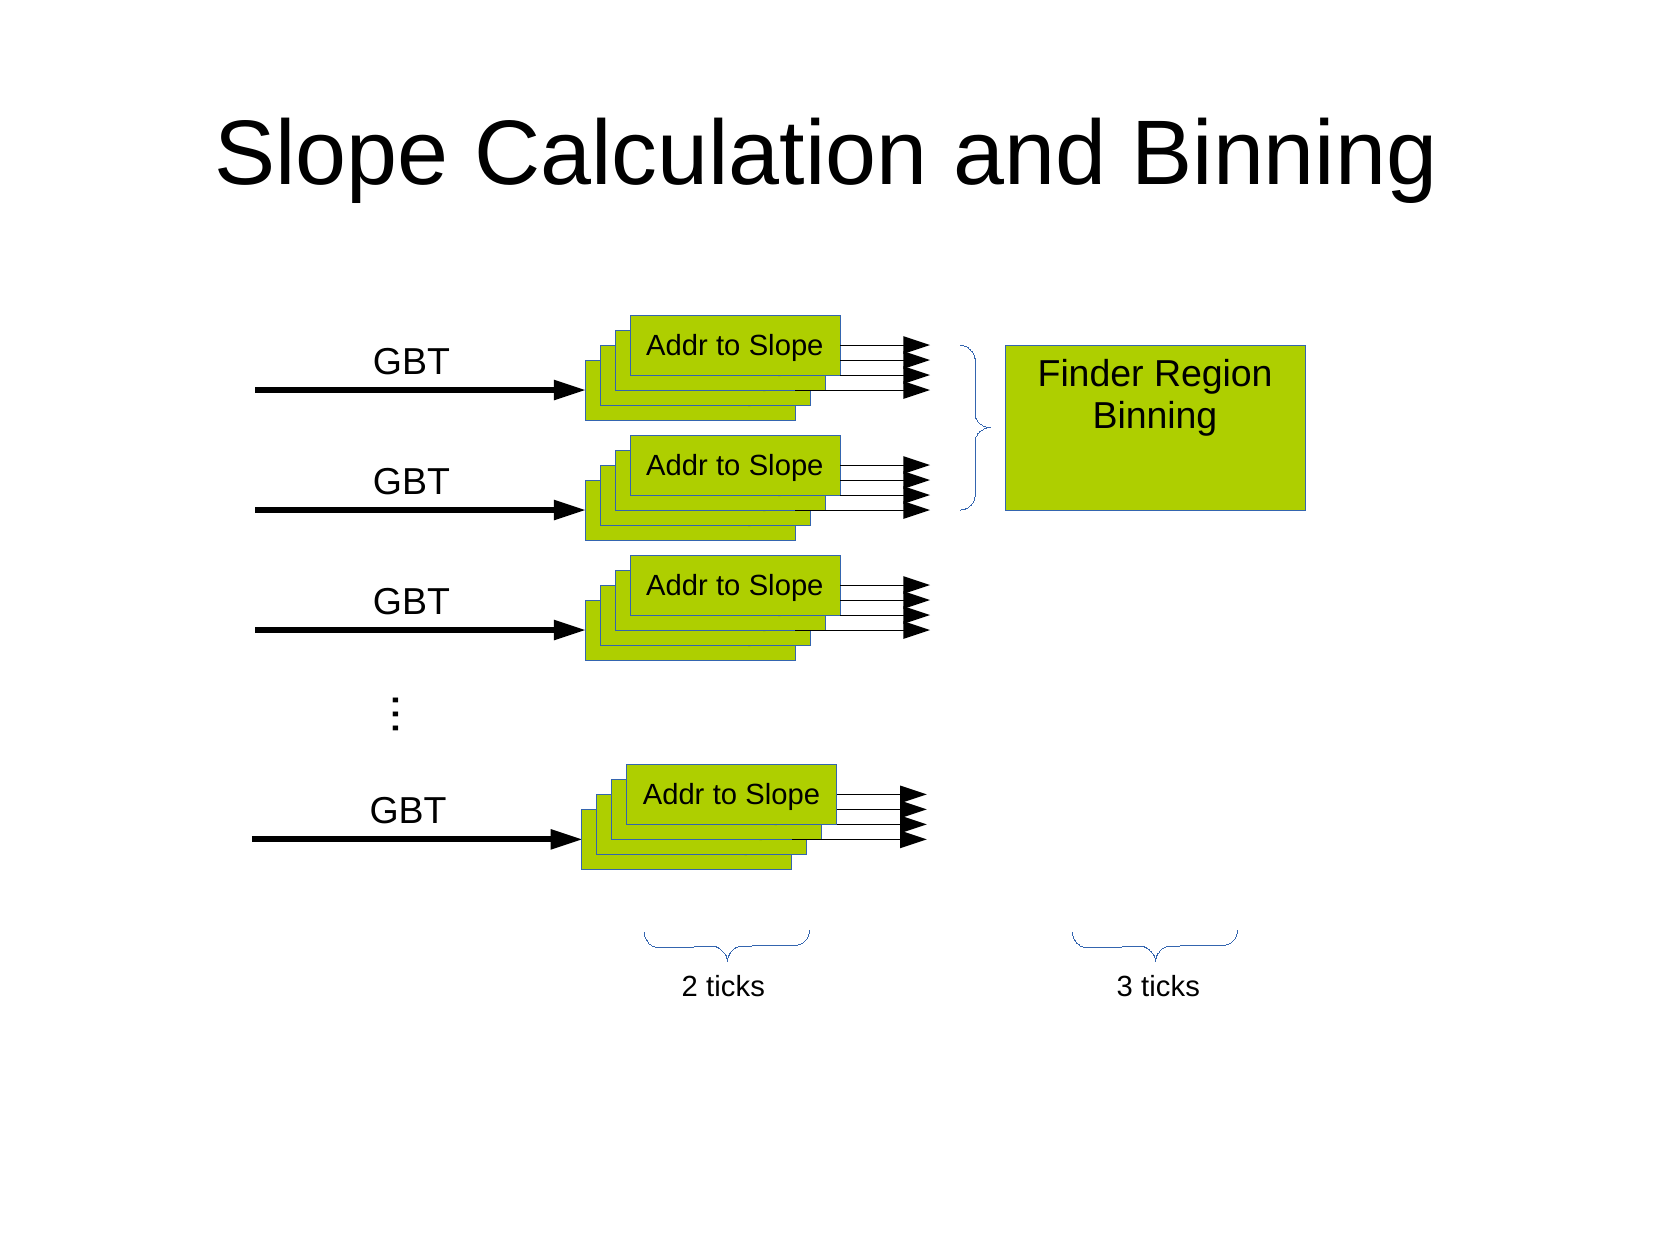

# Slope Calculation and Binning
Addr to Slope
Addr to Slope
GBT
Addr to Slope
Addr to Slope
Finder Region
Binning
Addr to Slope
Addr to Slope
GBT
Addr to Slope
Addr to Slope
Addr to Slope
Addr to Slope
GBT
Addr to Slope
Addr to Slope
...
Addr to Slope
Addr to Slope
GBT
Addr to Slope
Addr to Slope
2 ticks
3 ticks